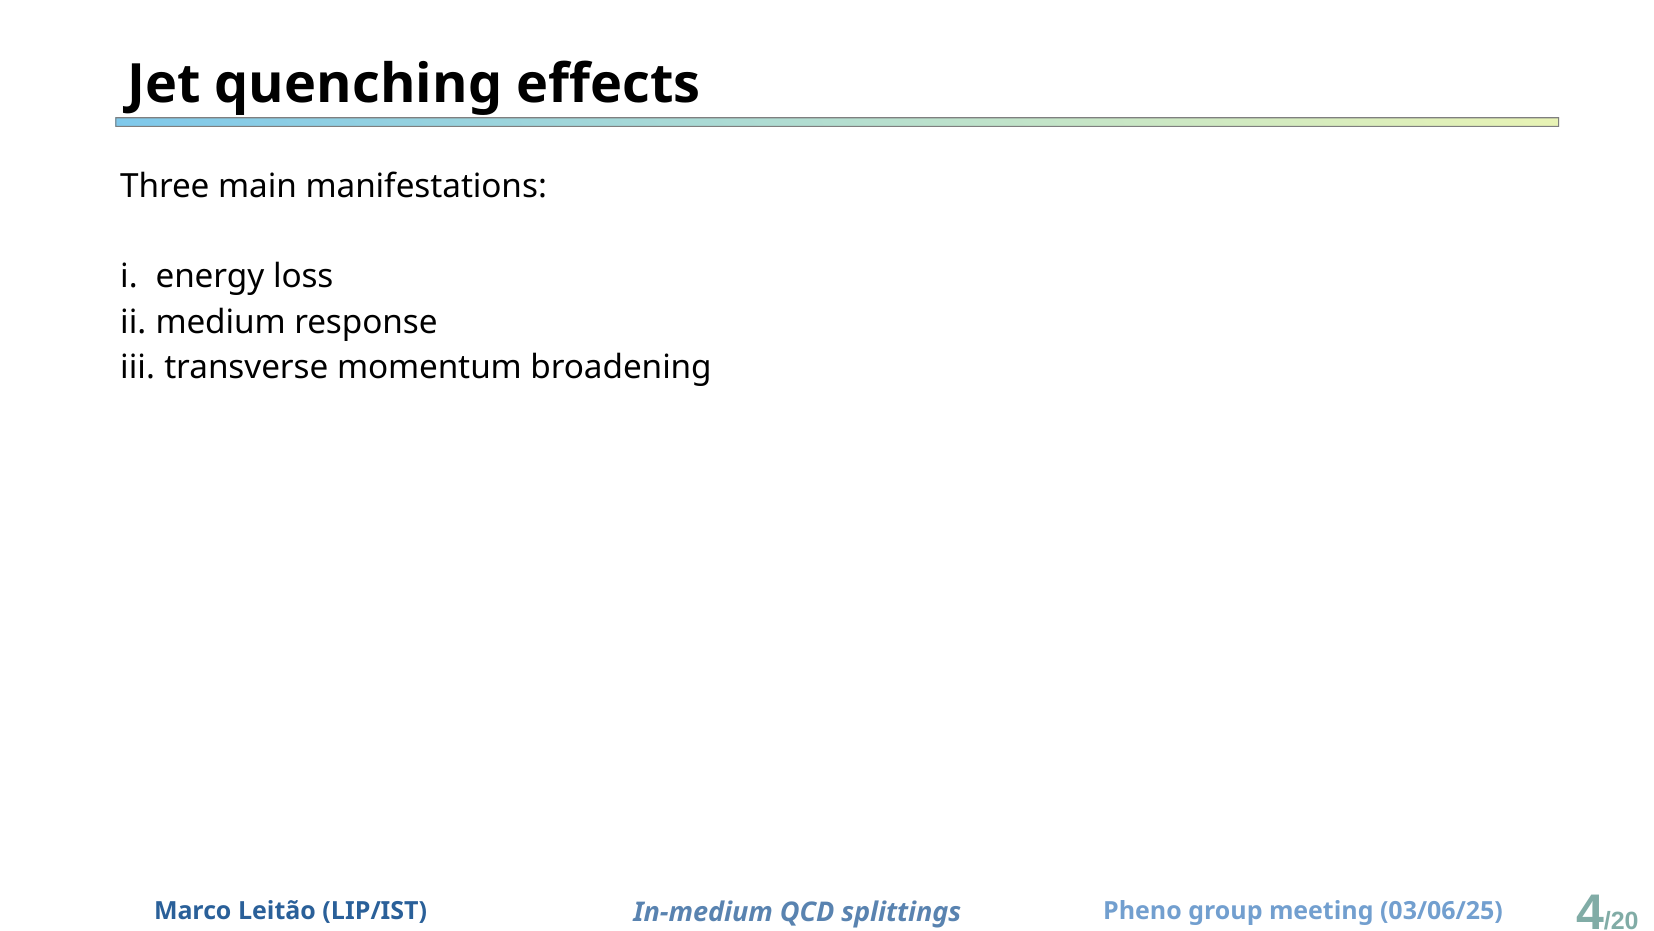

Jet quenching effects
Three main manifestations:
energy loss
medium response
 transverse momentum broadening
4/20
Marco Leitão (LIP/IST)
Pheno group meeting (03/06/25)
In-medium QCD splittings